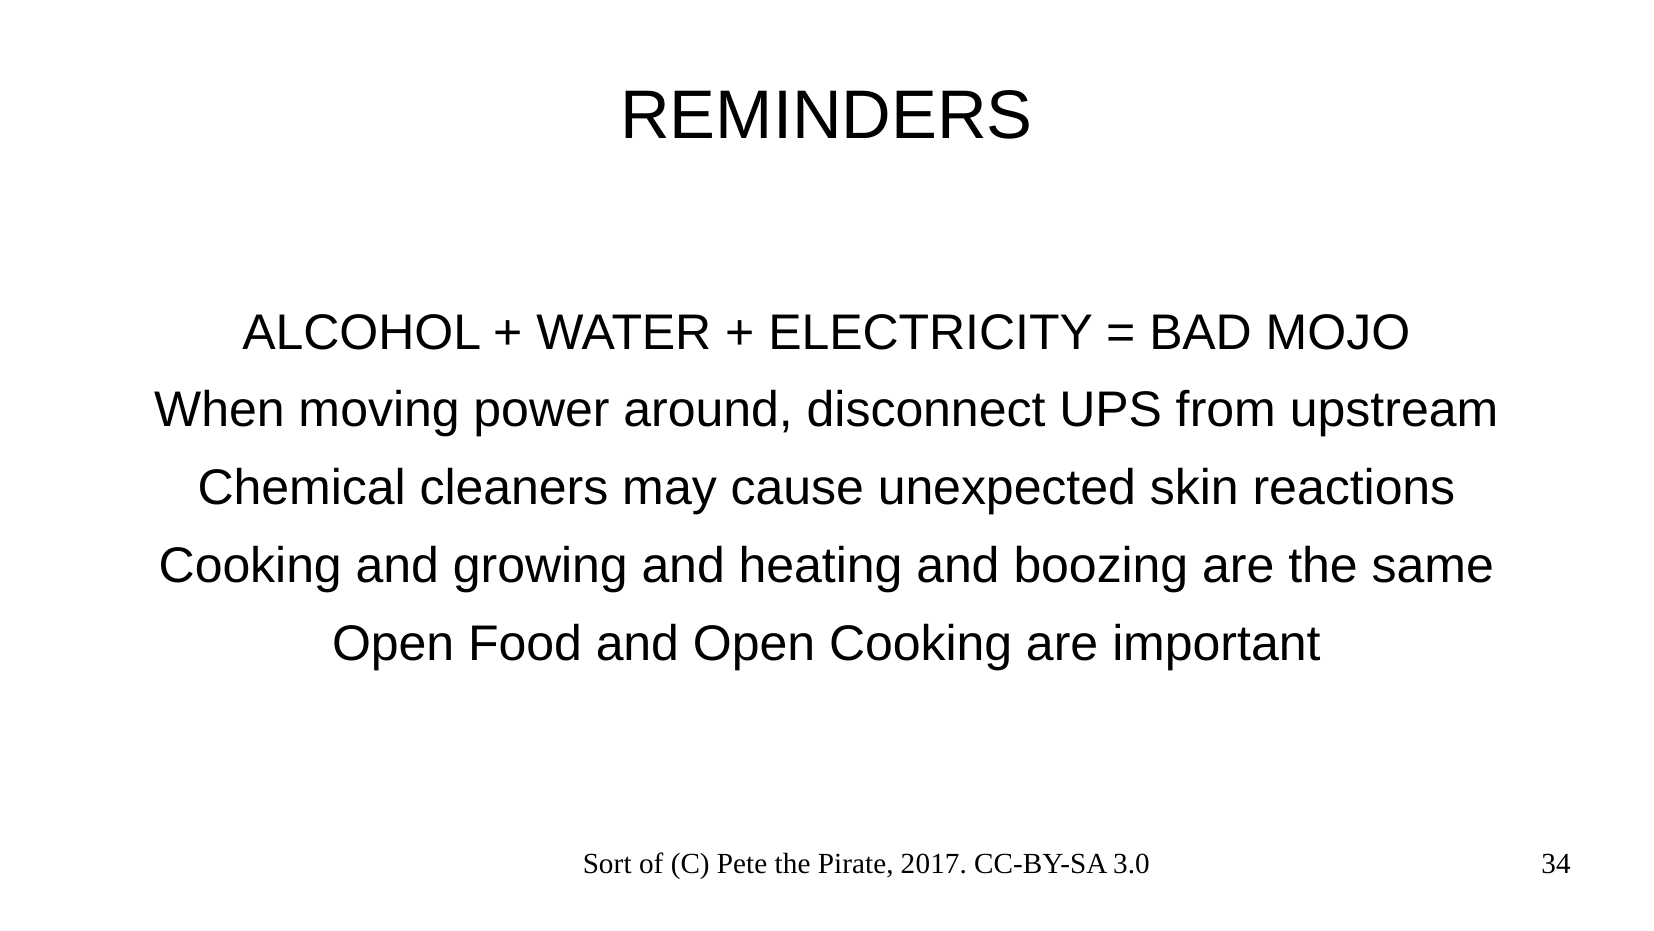

# REMINDERS
ALCOHOL + WATER + ELECTRICITY = BAD MOJO
When moving power around, disconnect UPS from upstream
Chemical cleaners may cause unexpected skin reactions
Cooking and growing and heating and boozing are the same
Open Food and Open Cooking are important
Sort of (C) Pete the Pirate, 2017. CC-BY-SA 3.0
34